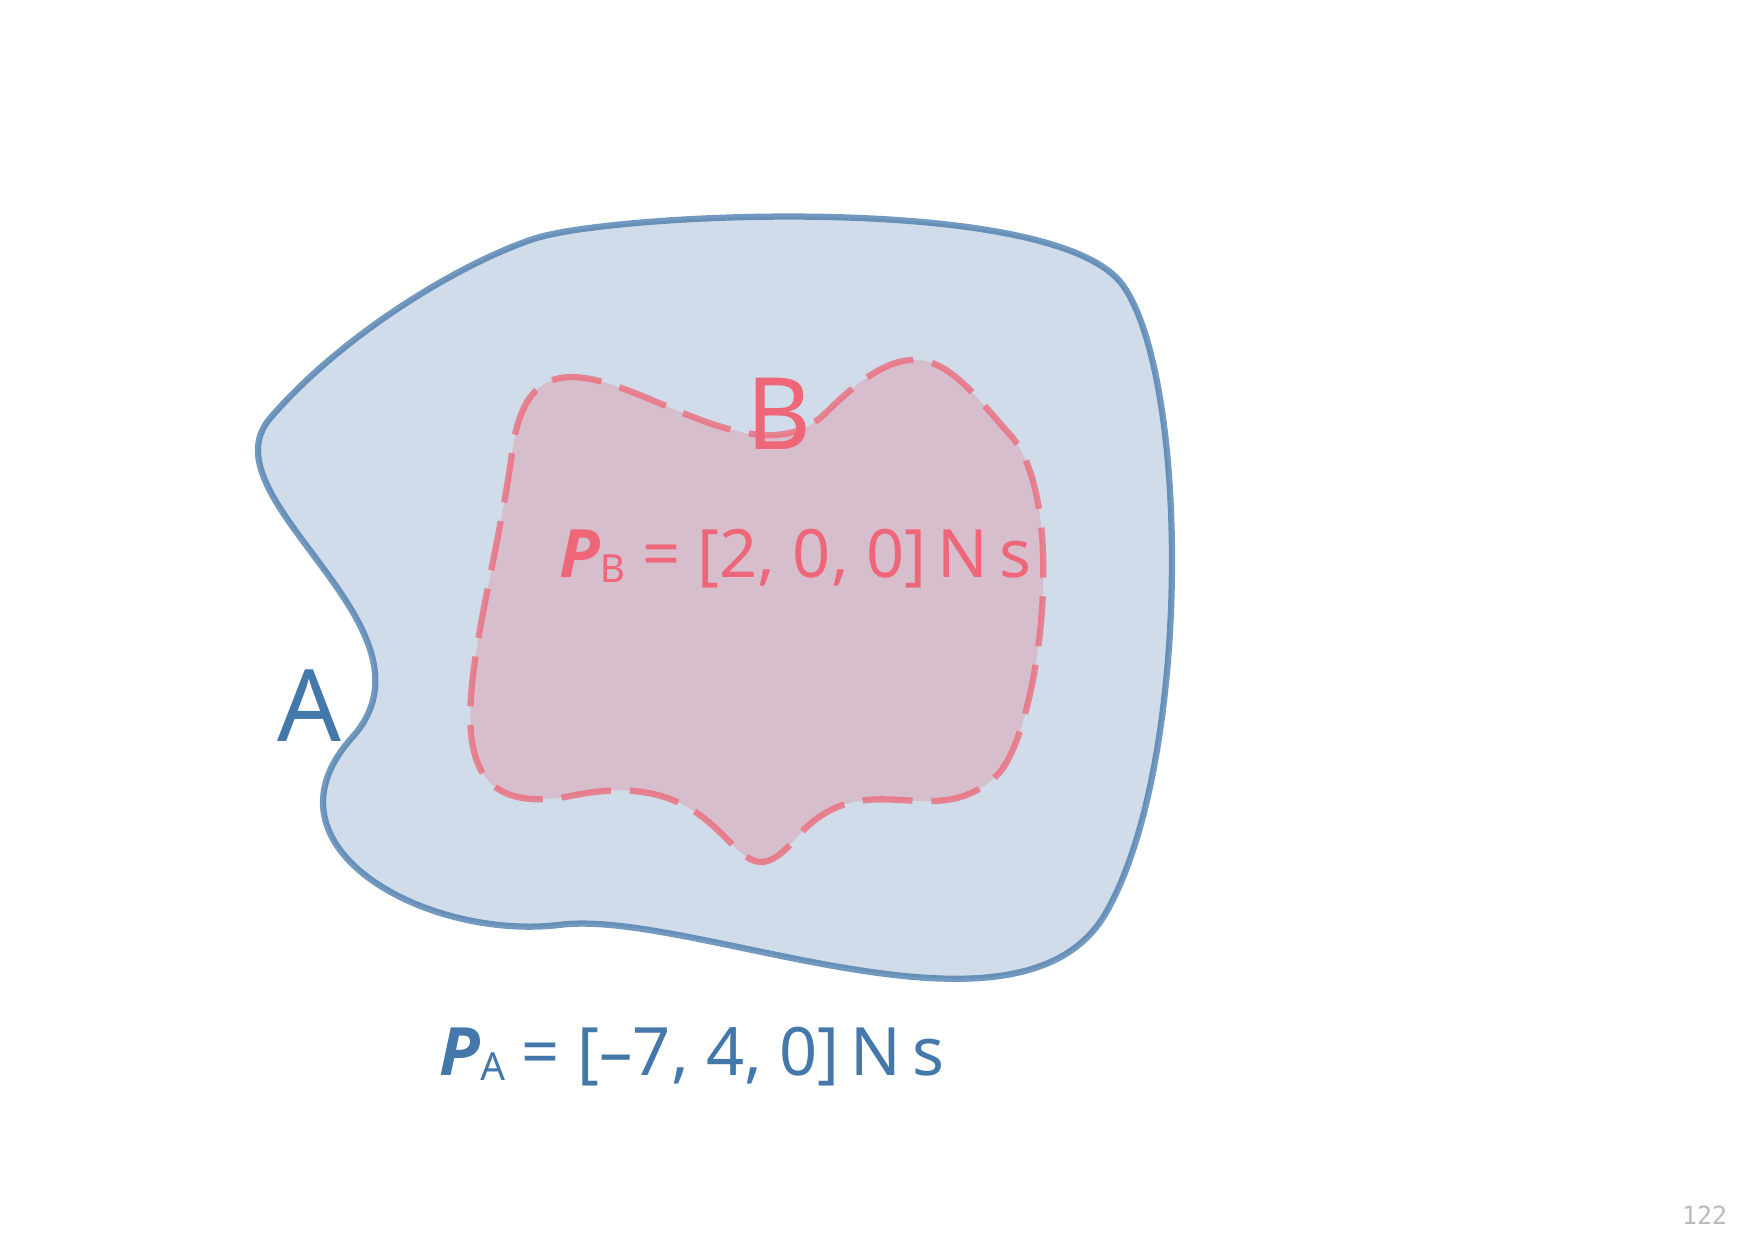

B
PB = [2, 0, 0] N s
A
PA = [–7, 4, 0] N s